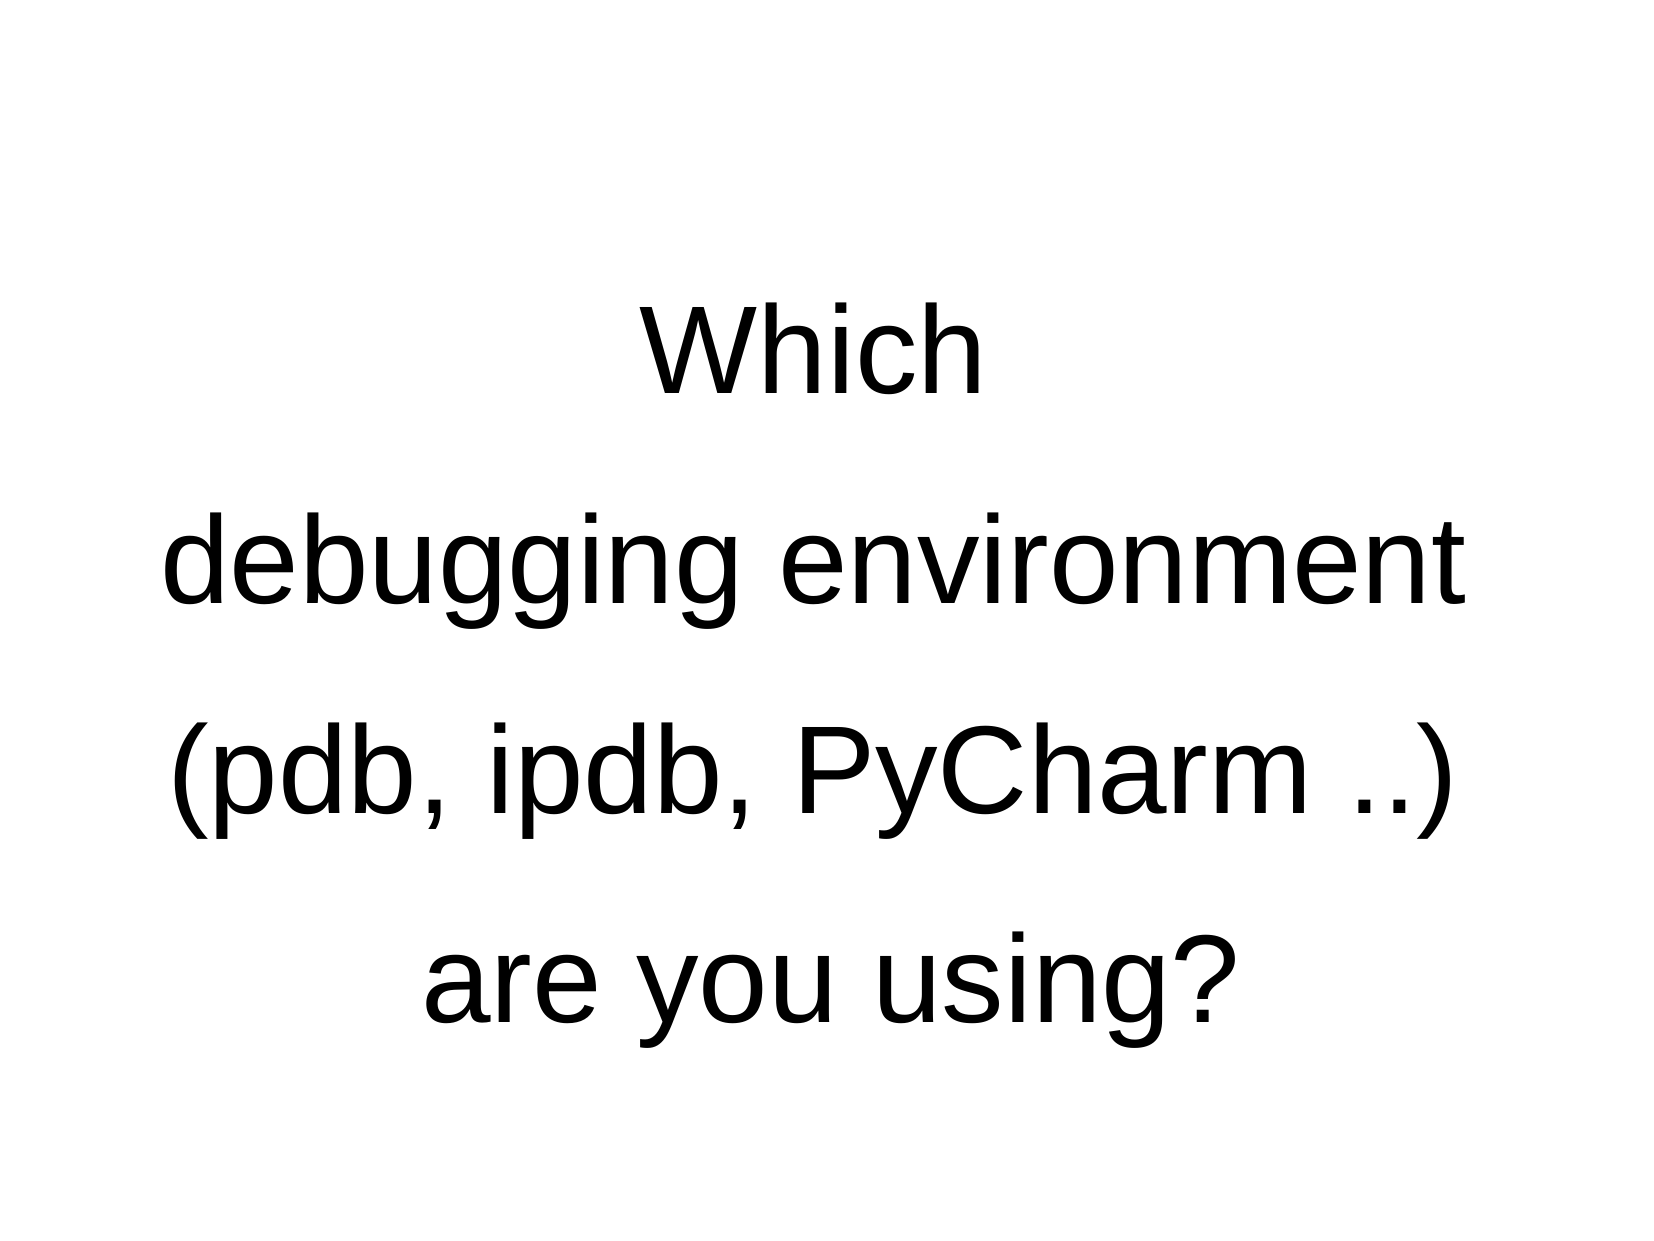

# Which debugging environment (pdb, ipdb, PyCharm ..) are you using?